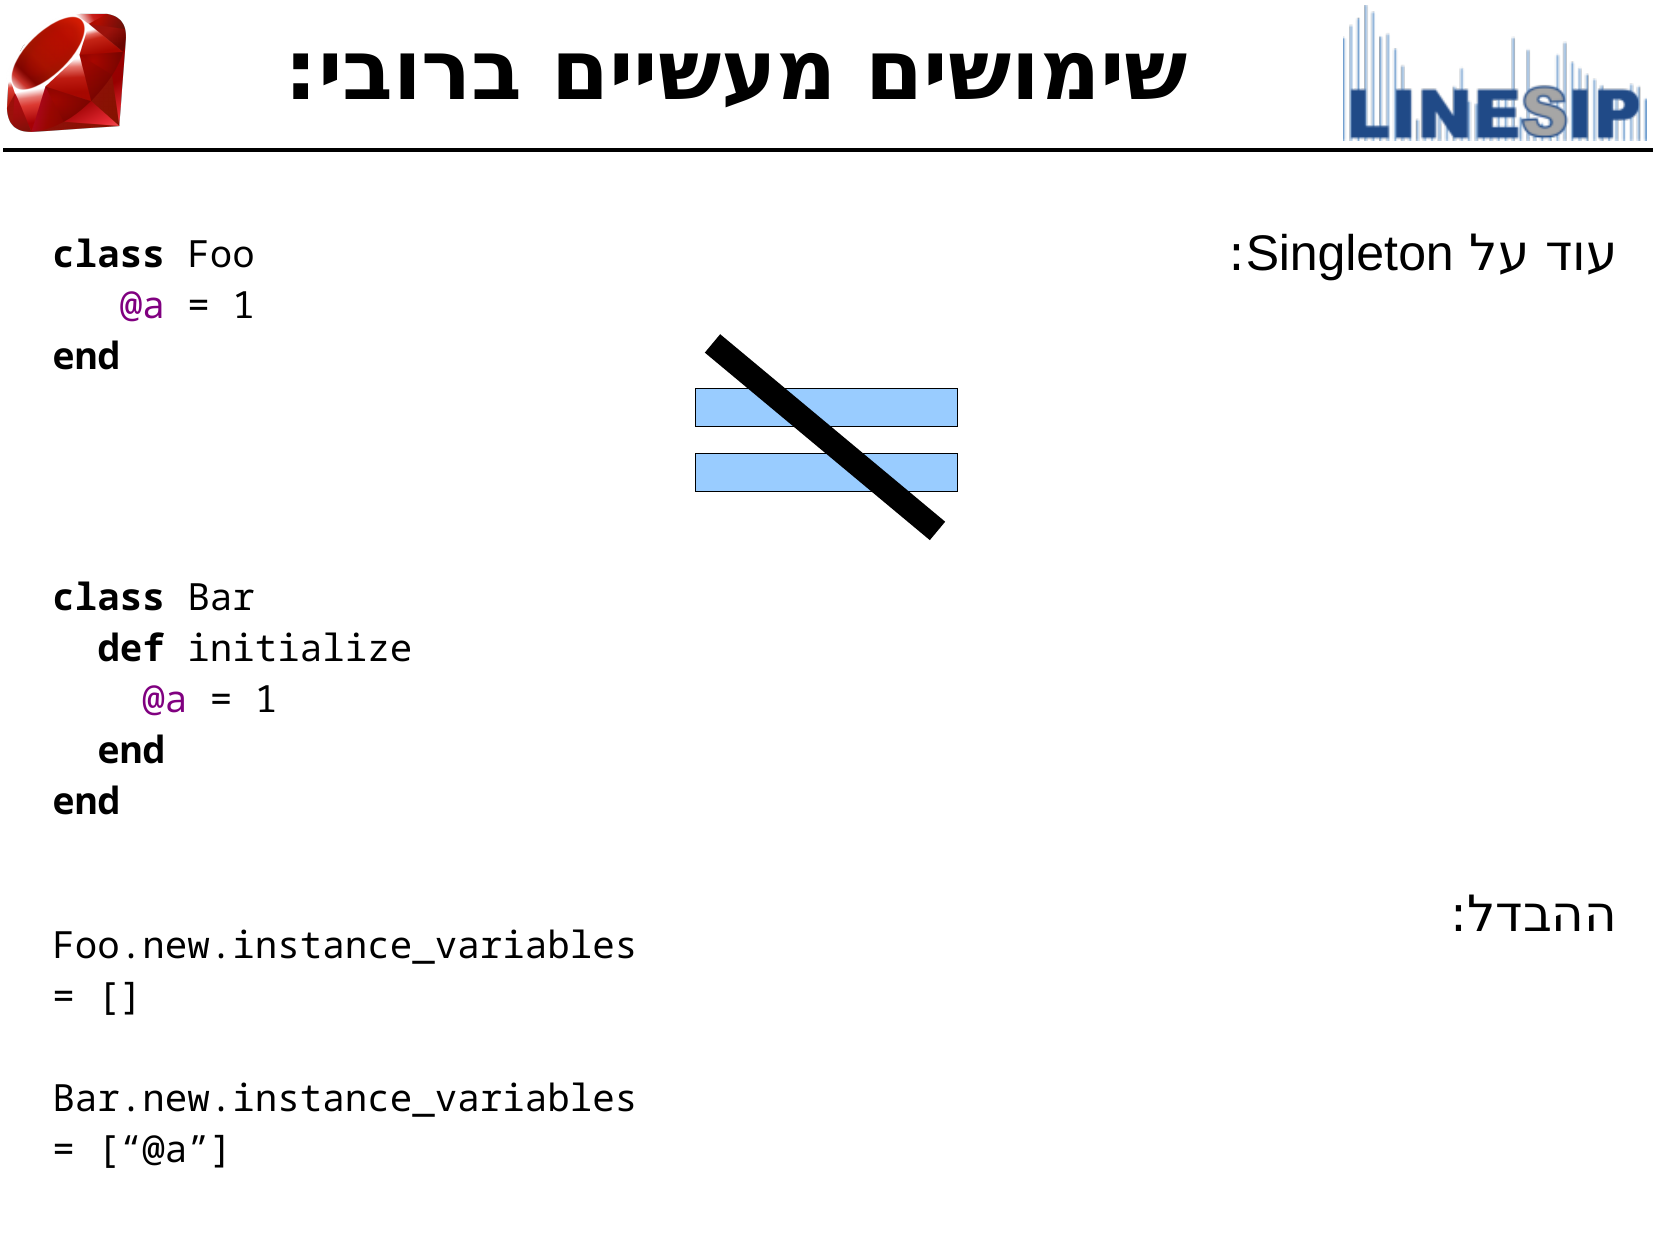

שימושים מעשיים ברובי:
עוד על Singleton:
class Foo
 @a = 1
end
class Bar
 def initialize
 @a = 1
 end
end
ההבדל:
Foo.new.instance_variables
= []
Bar.new.instance_variables
= [“@a”]